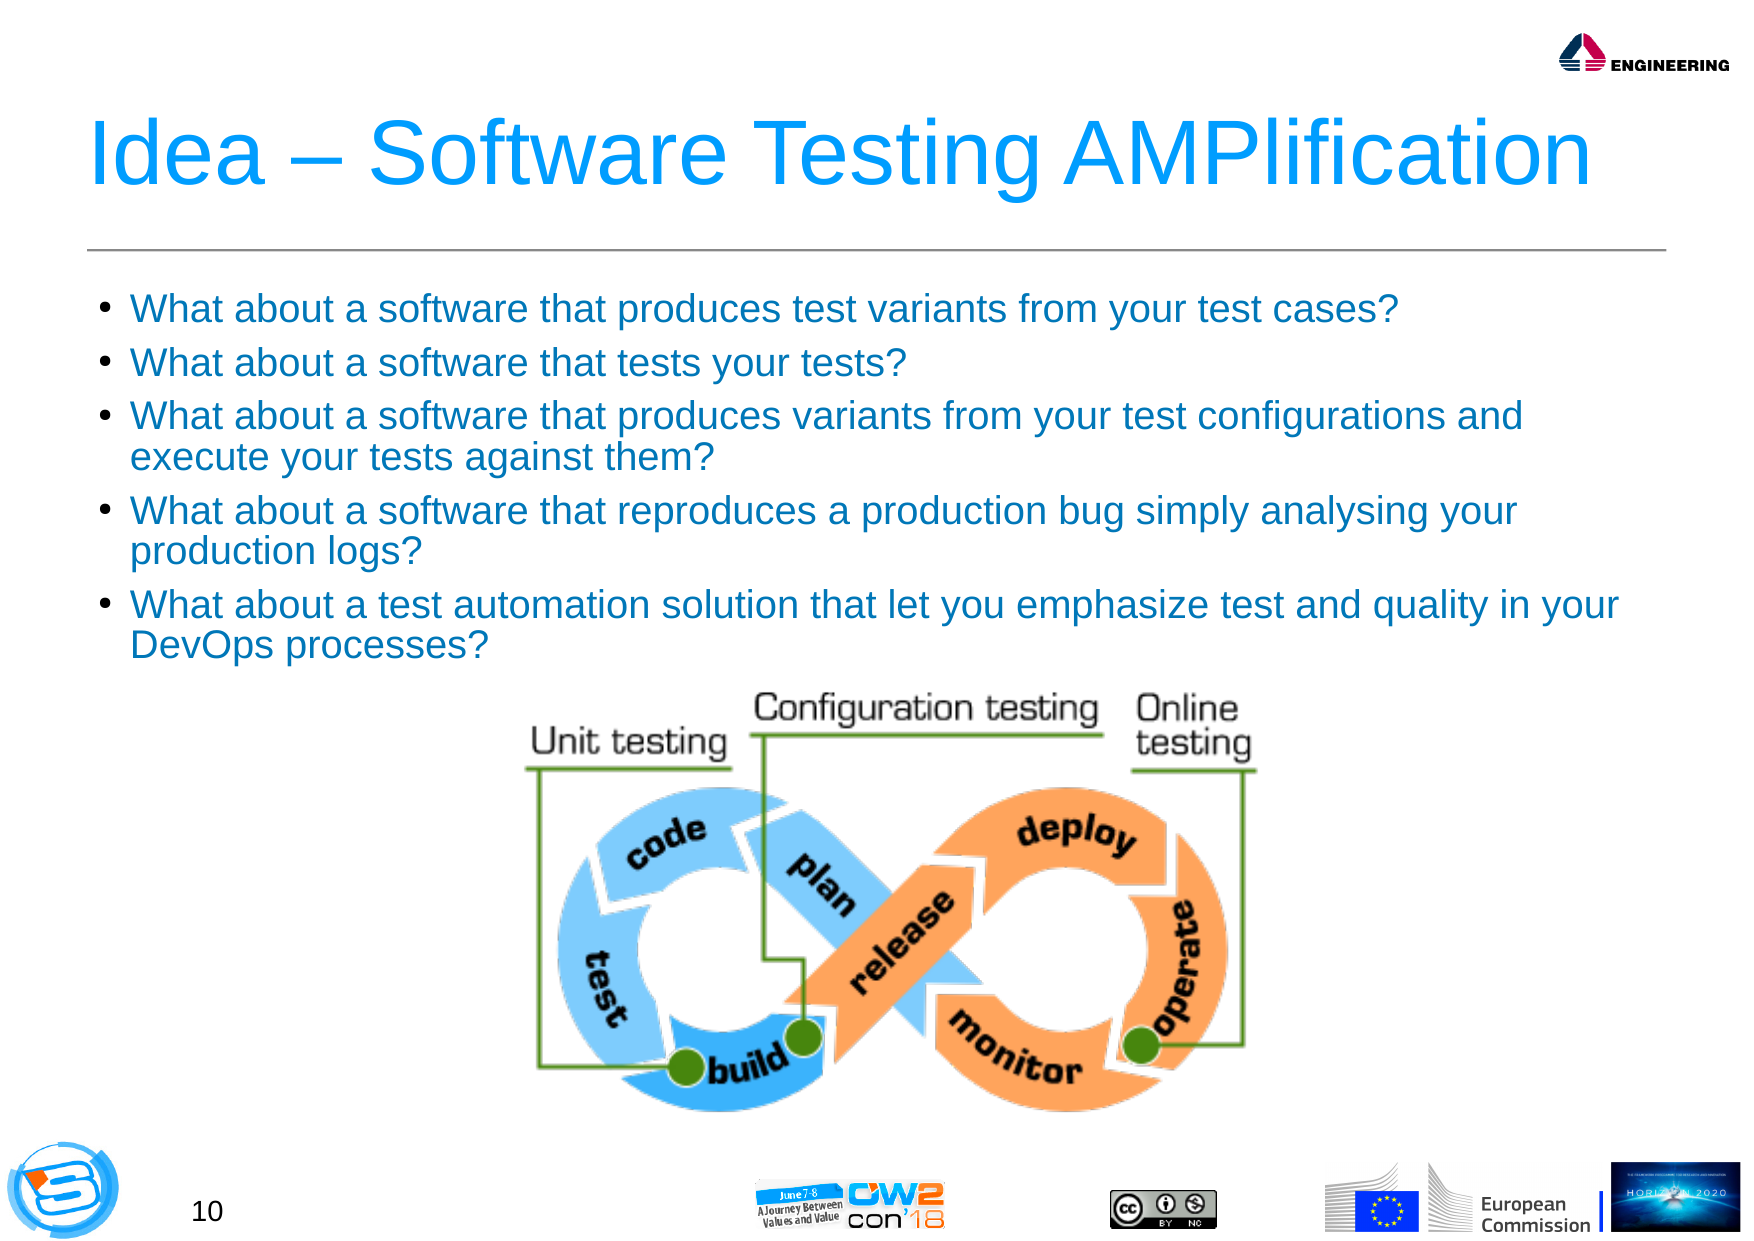

# Idea – Software Testing AMPlification
What about a software that produces test variants from your test cases?
What about a software that tests your tests?
What about a software that produces variants from your test configurations and execute your tests against them?
What about a software that reproduces a production bug simply analysing your production logs?
What about a test automation solution that let you emphasize test and quality in your DevOps processes?